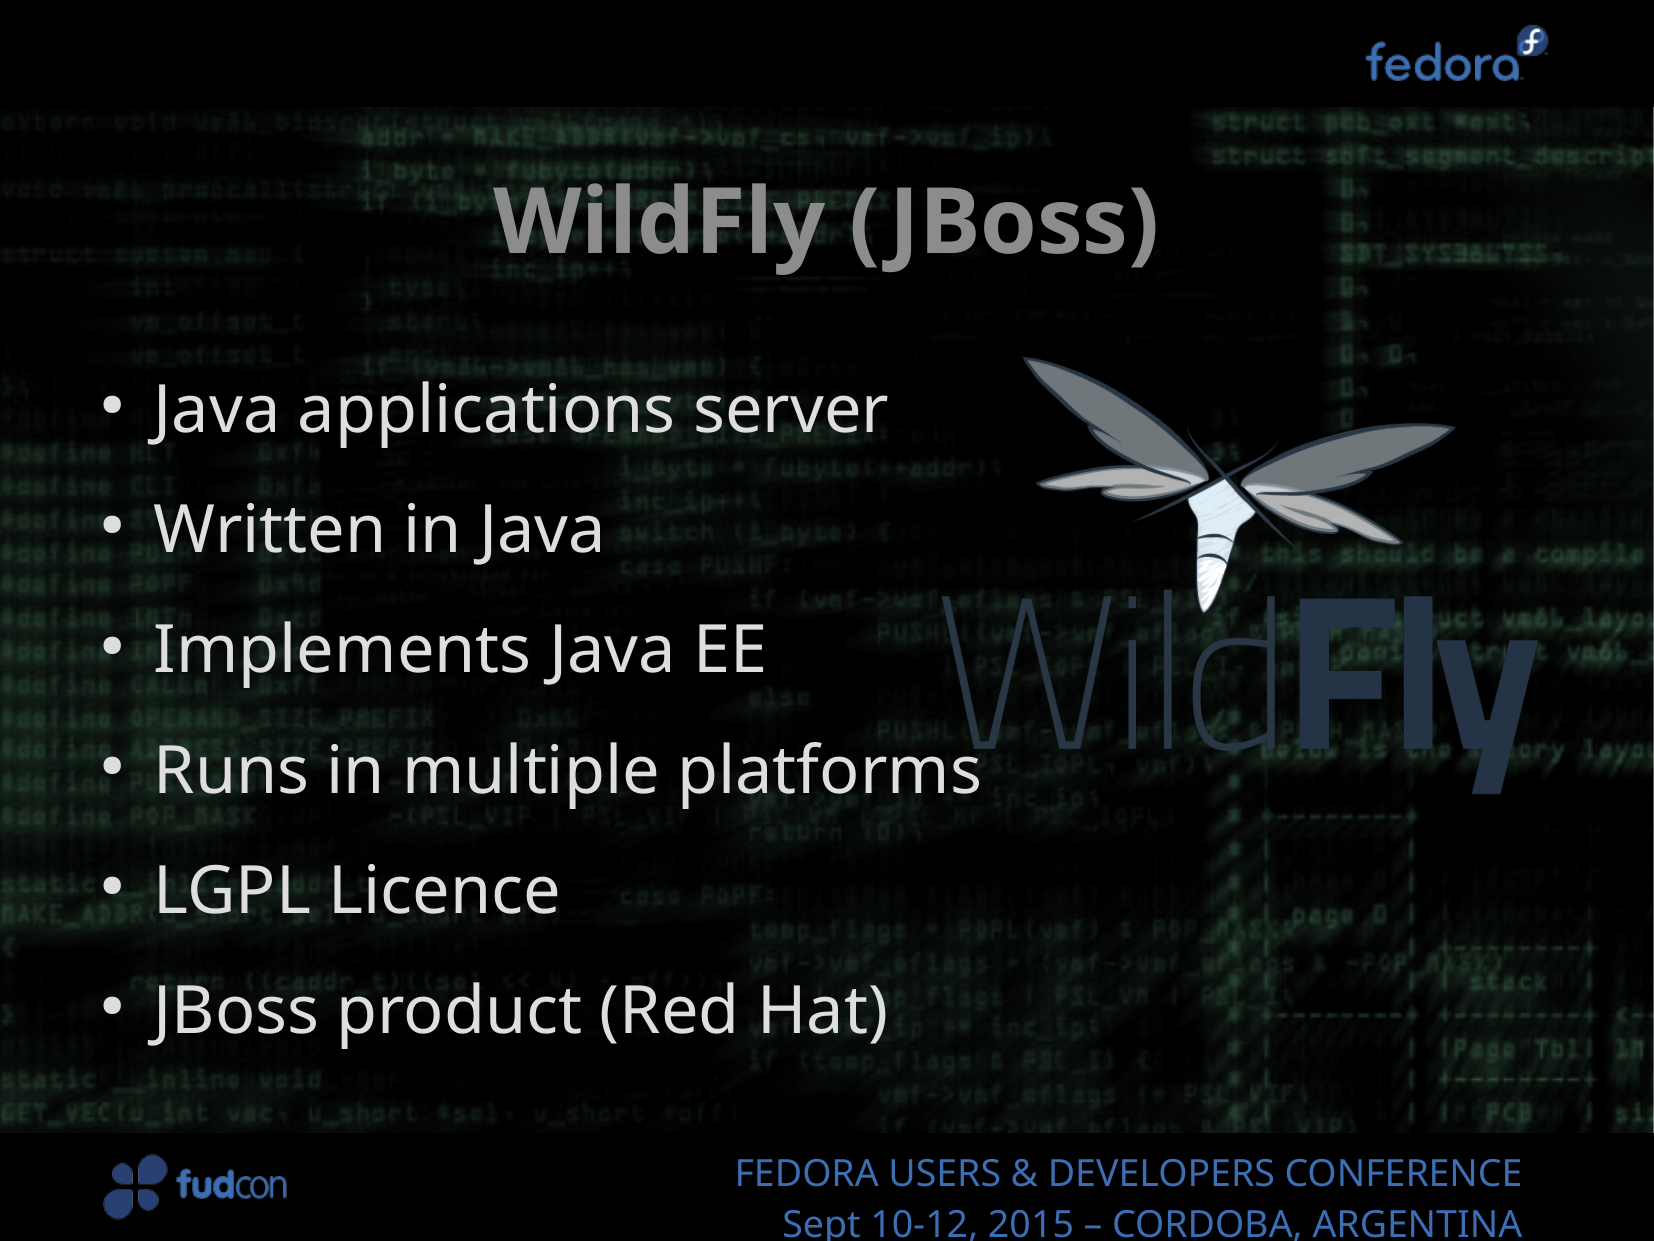

# WildFly (JBoss)
Java applications server
Written in Java
Implements Java EE
Runs in multiple platforms
LGPL Licence
JBoss product (Red Hat)